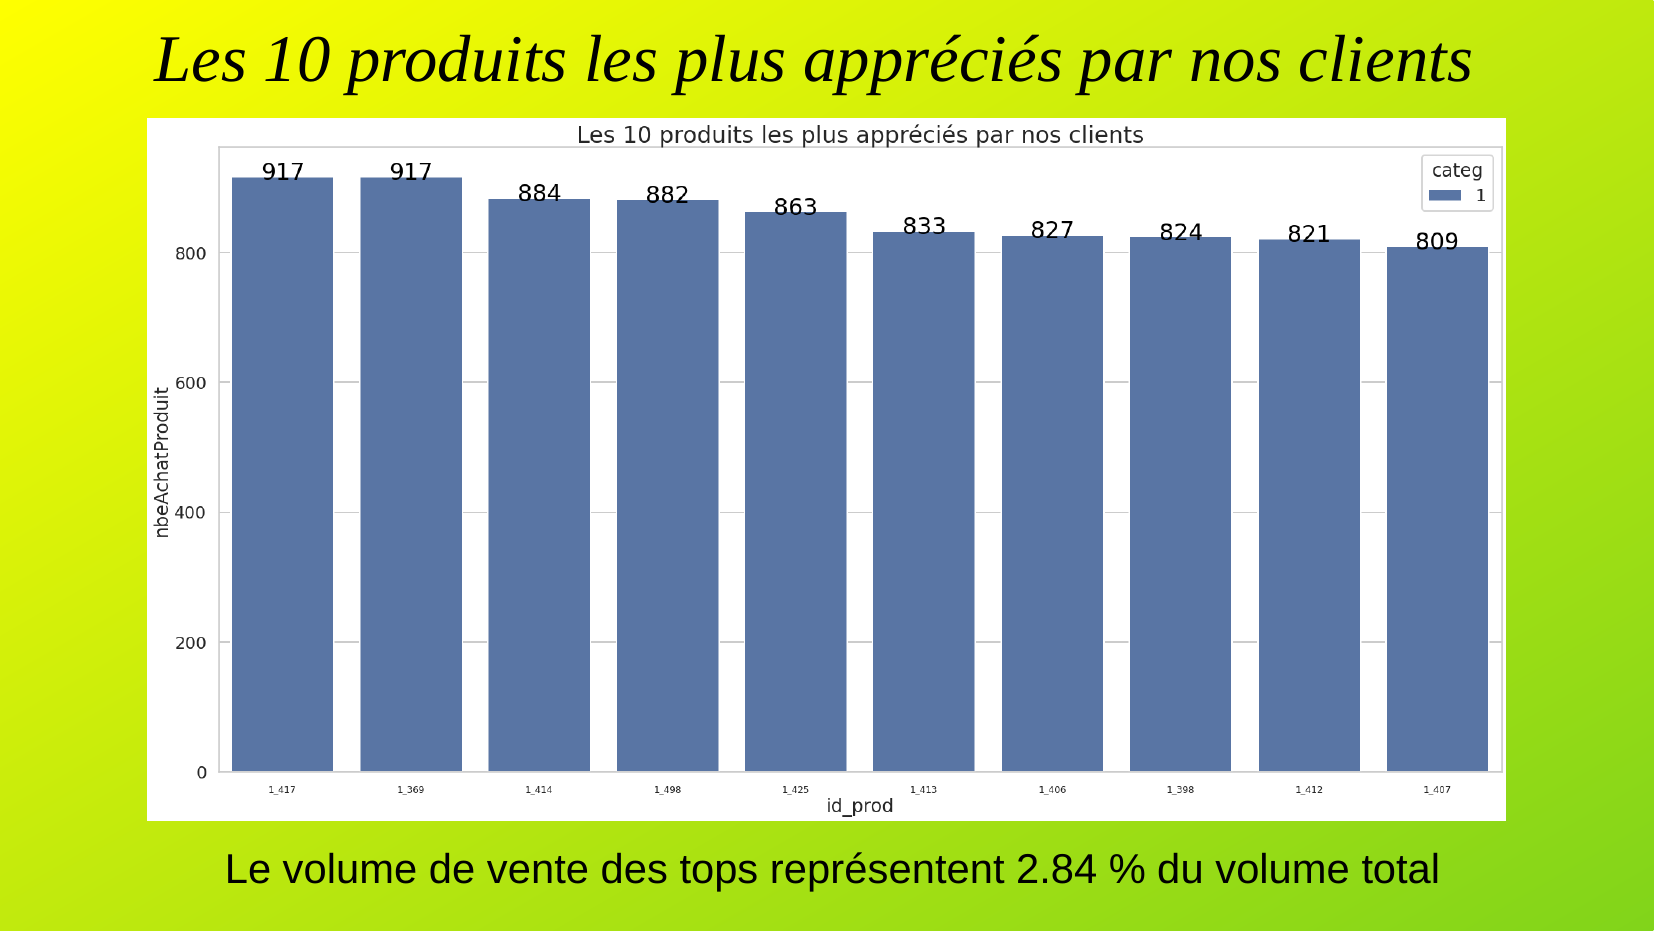

# Les 10 produits les plus appréciés par nos clients
Le volume de vente des tops représentent 2.84 % du volume total